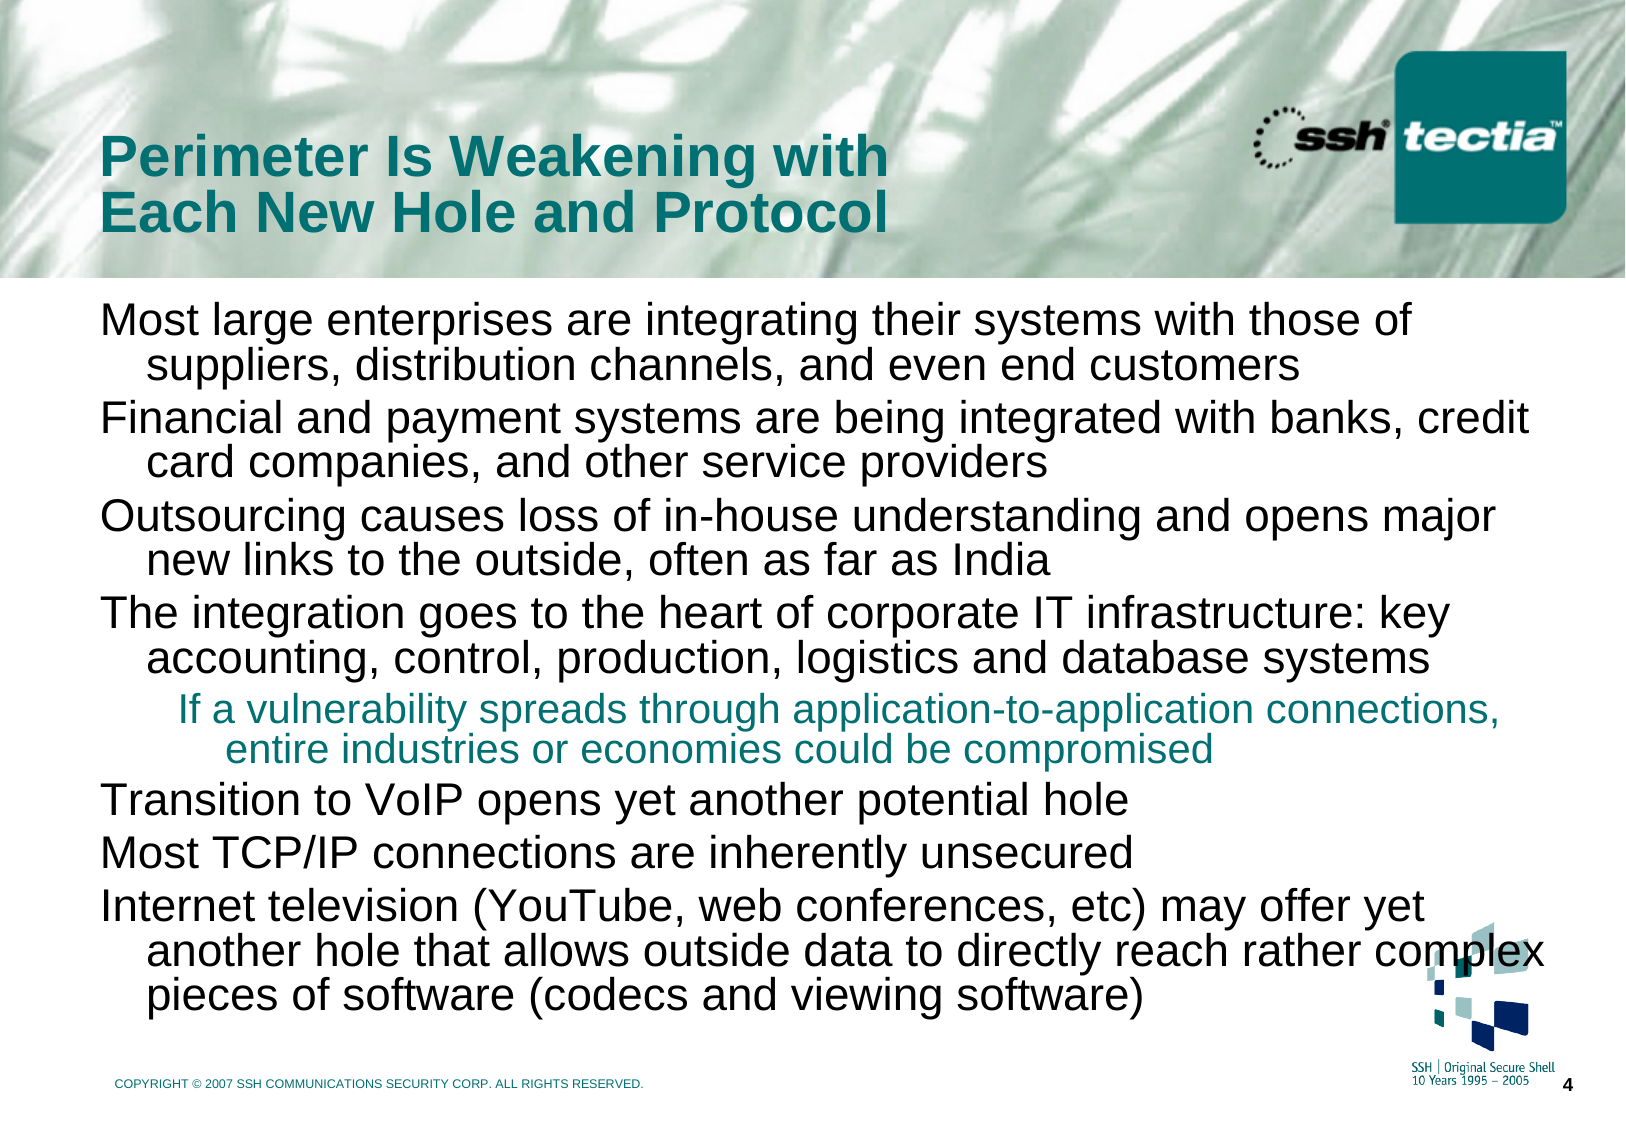

# Perimeter Is Weakening with Each New Hole and Protocol
Most large enterprises are integrating their systems with those of suppliers, distribution channels, and even end customers
Financial and payment systems are being integrated with banks, credit card companies, and other service providers
Outsourcing causes loss of in-house understanding and opens major new links to the outside, often as far as India
The integration goes to the heart of corporate IT infrastructure: key accounting, control, production, logistics and database systems
If a vulnerability spreads through application-to-application connections, entire industries or economies could be compromised
Transition to VoIP opens yet another potential hole
Most TCP/IP connections are inherently unsecured
Internet television (YouTube, web conferences, etc) may offer yet another hole that allows outside data to directly reach rather complex pieces of software (codecs and viewing software)